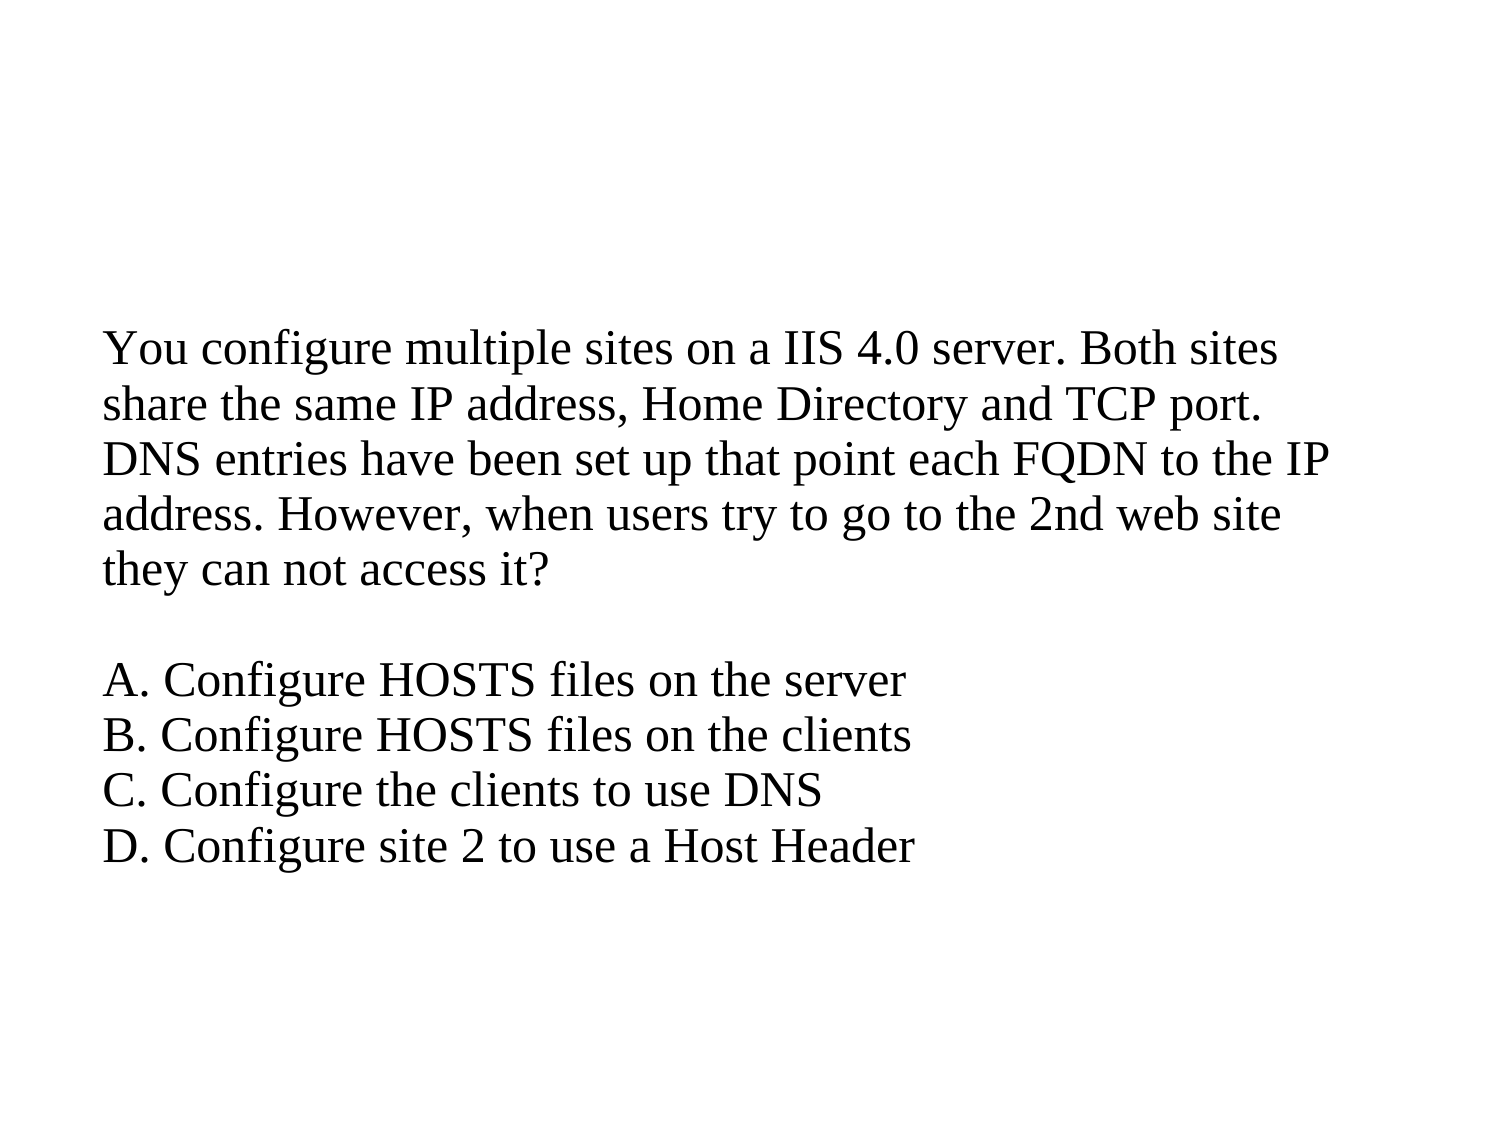

You configure multiple sites on a IIS 4.0 server. Both sites share the same IP address, Home Directory and TCP port. DNS entries have been set up that point each FQDN to the IP address. However, when users try to go to the 2nd web site they can not access it?
A. Configure HOSTS files on the server
B. Configure HOSTS files on the clients
C. Configure the clients to use DNS
D. Configure site 2 to use a Host Header